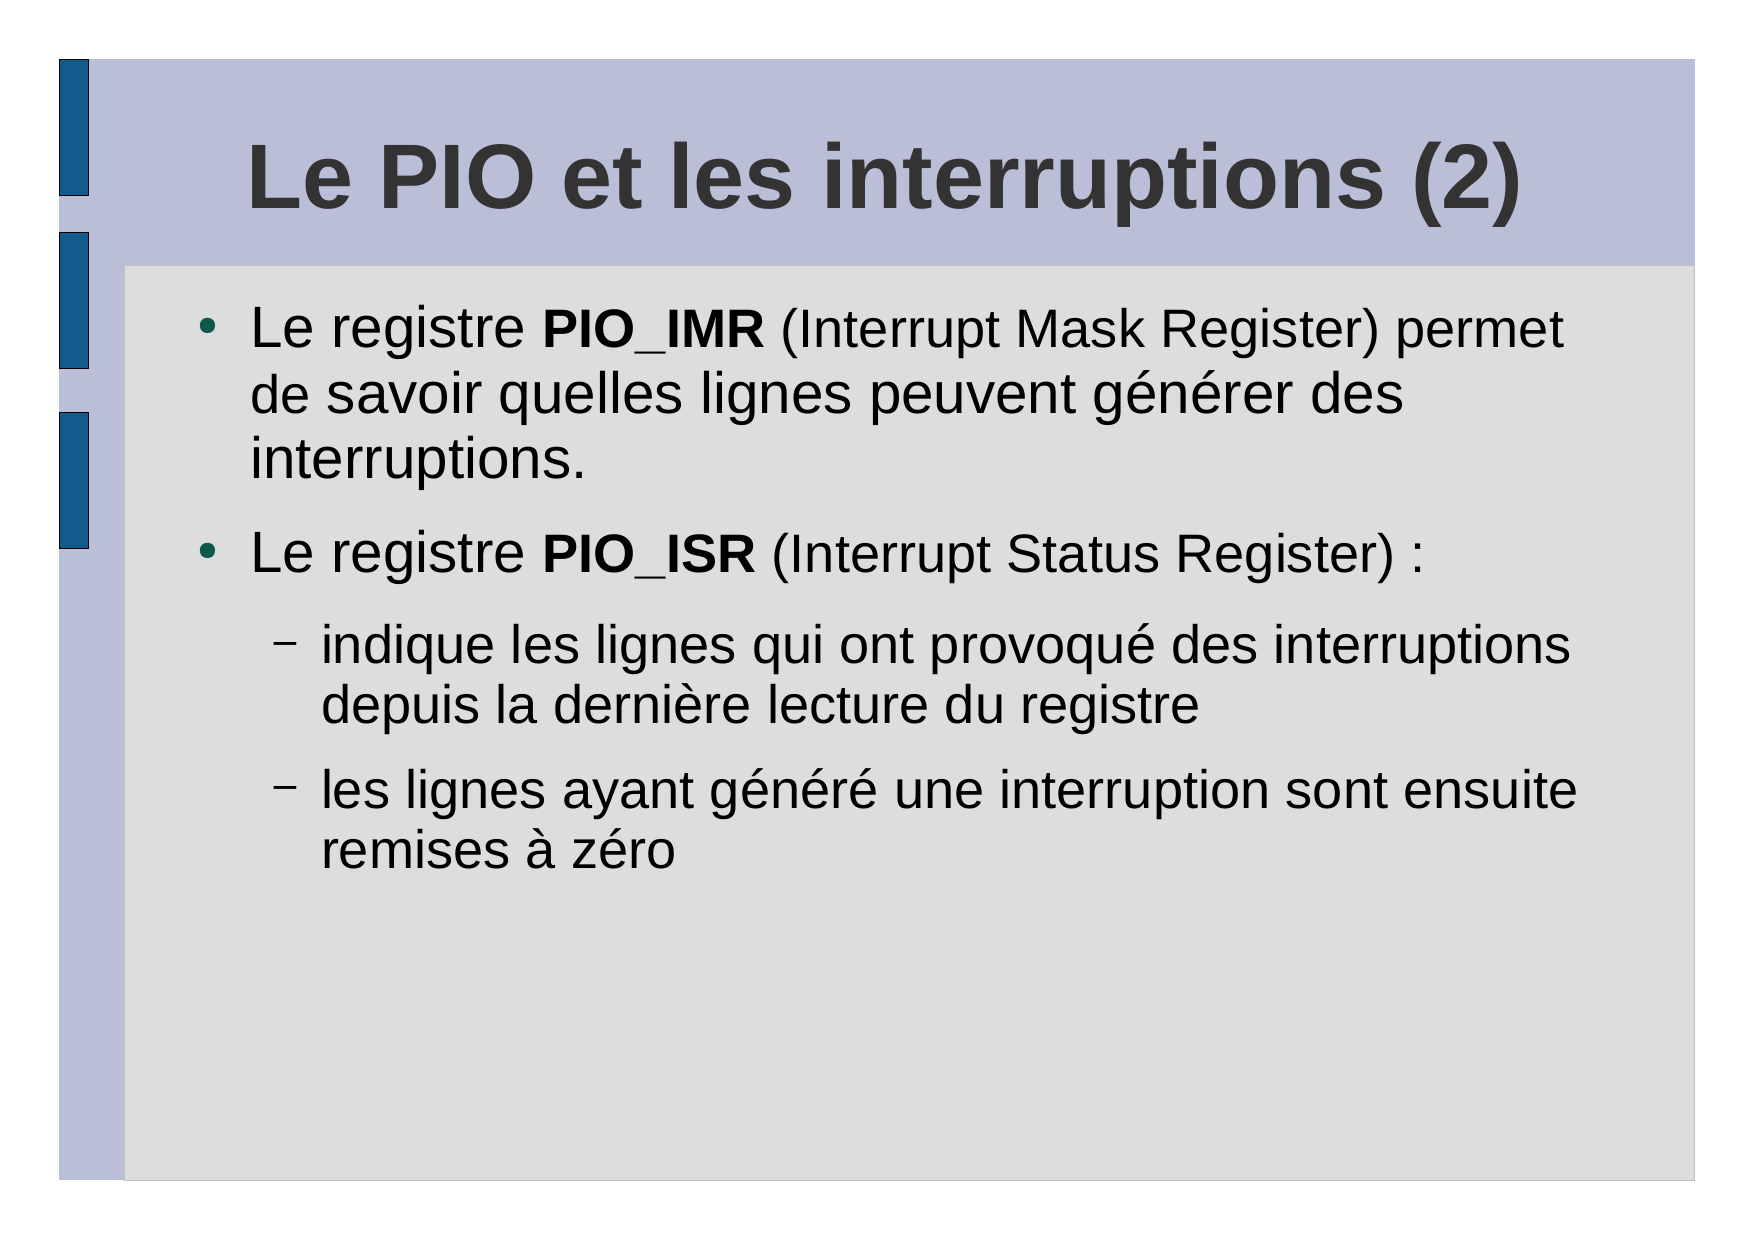

# Le PIO et les interruptions (2)
Le registre PIO_IMR (Interrupt Mask Register) permet de savoir quelles lignes peuvent générer des interruptions.
Le registre PIO_ISR (Interrupt Status Register) :
indique les lignes qui ont provoqué des interruptions depuis la dernière lecture du registre
les lignes ayant généré une interruption sont ensuite remises à zéro